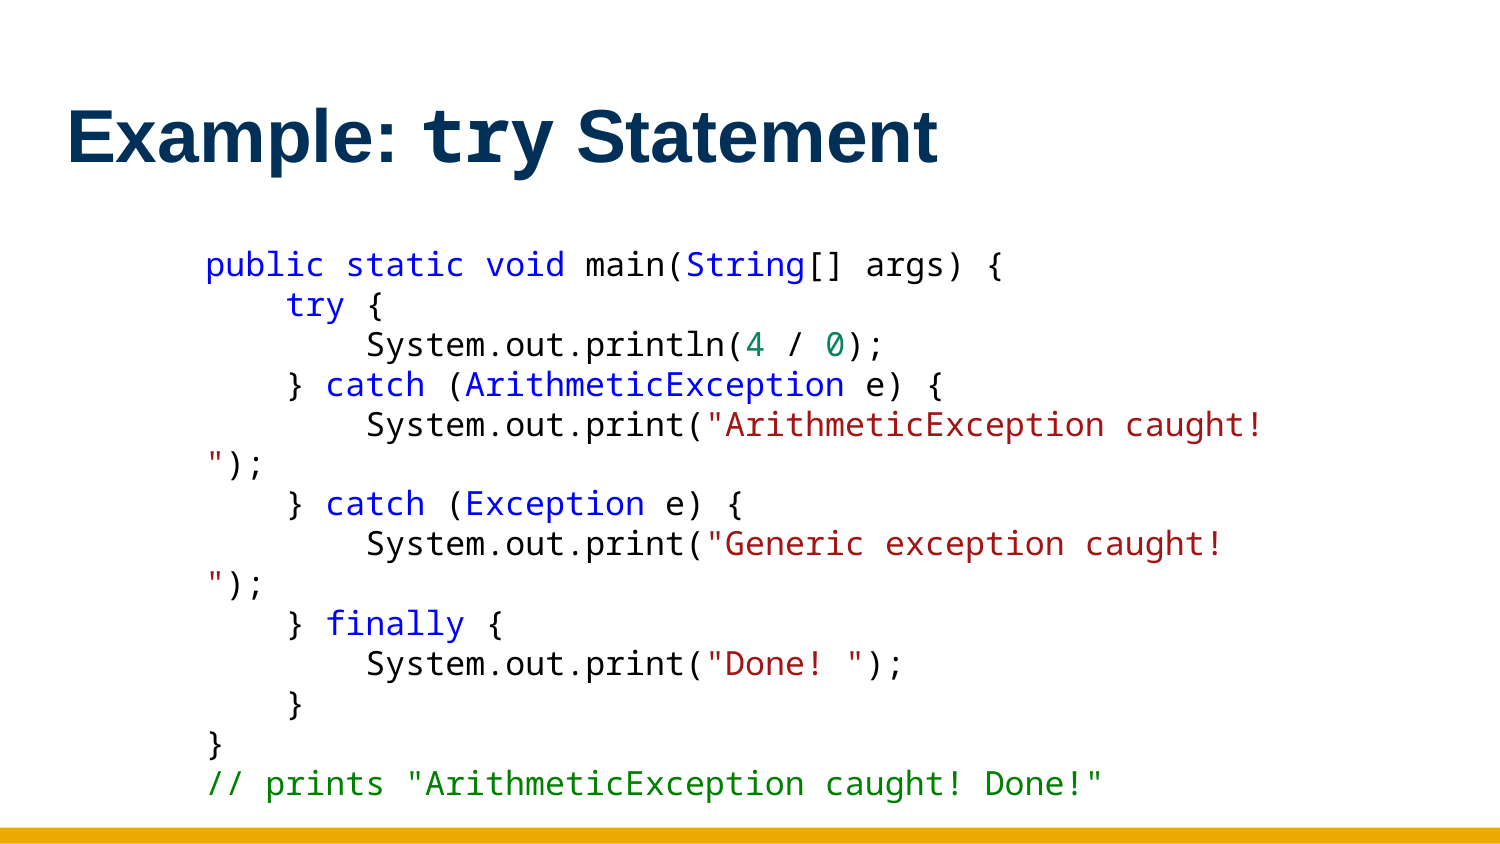

# Example: try Statement
public static void main(String[] args) {
    try {
        System.out.println(4 / 0);
    } catch (ArithmeticException e) {
        System.out.print("ArithmeticException caught! ");
    } catch (Exception e) {
        System.out.print("Generic exception caught! ");
    } finally {
        System.out.print("Done! ");
    }
}
// prints "ArithmeticException caught! Done!"